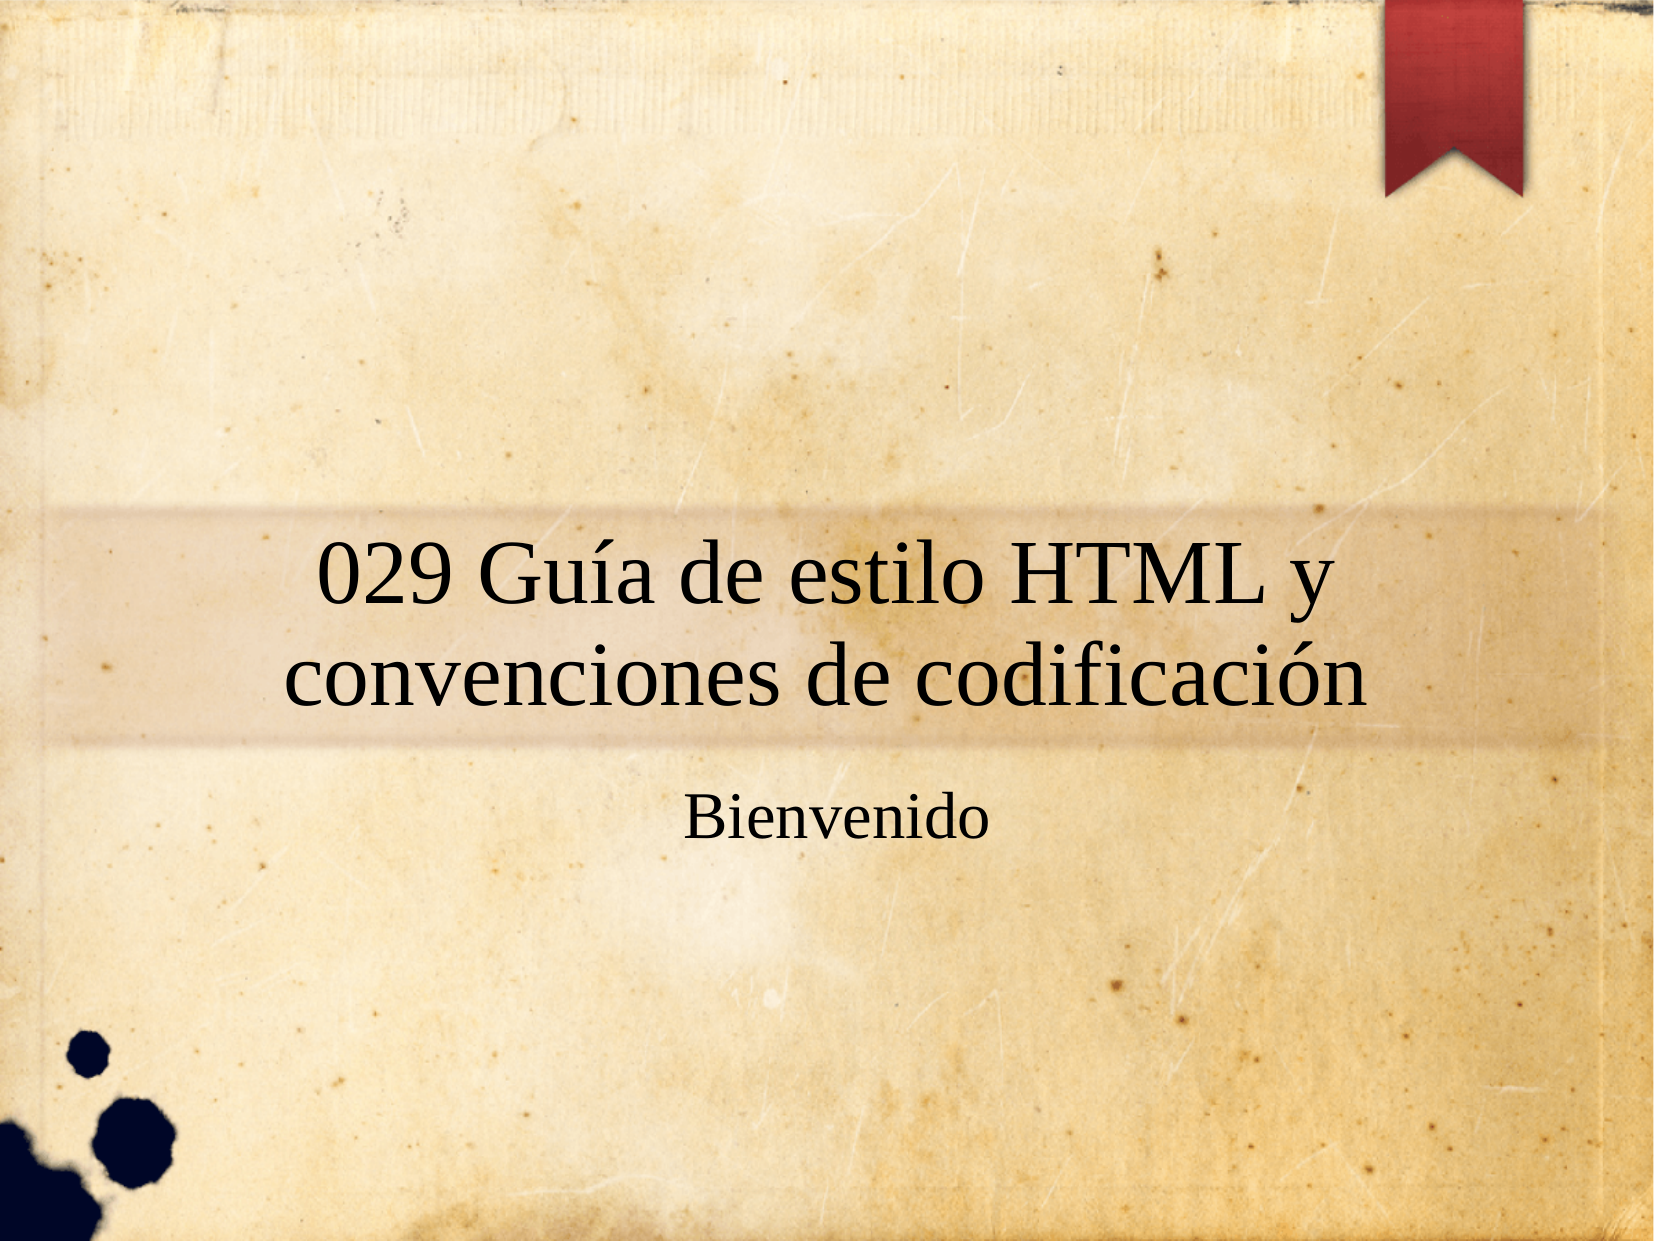

# 029 Guía de estilo HTML y convenciones de codificación
Bienvenido